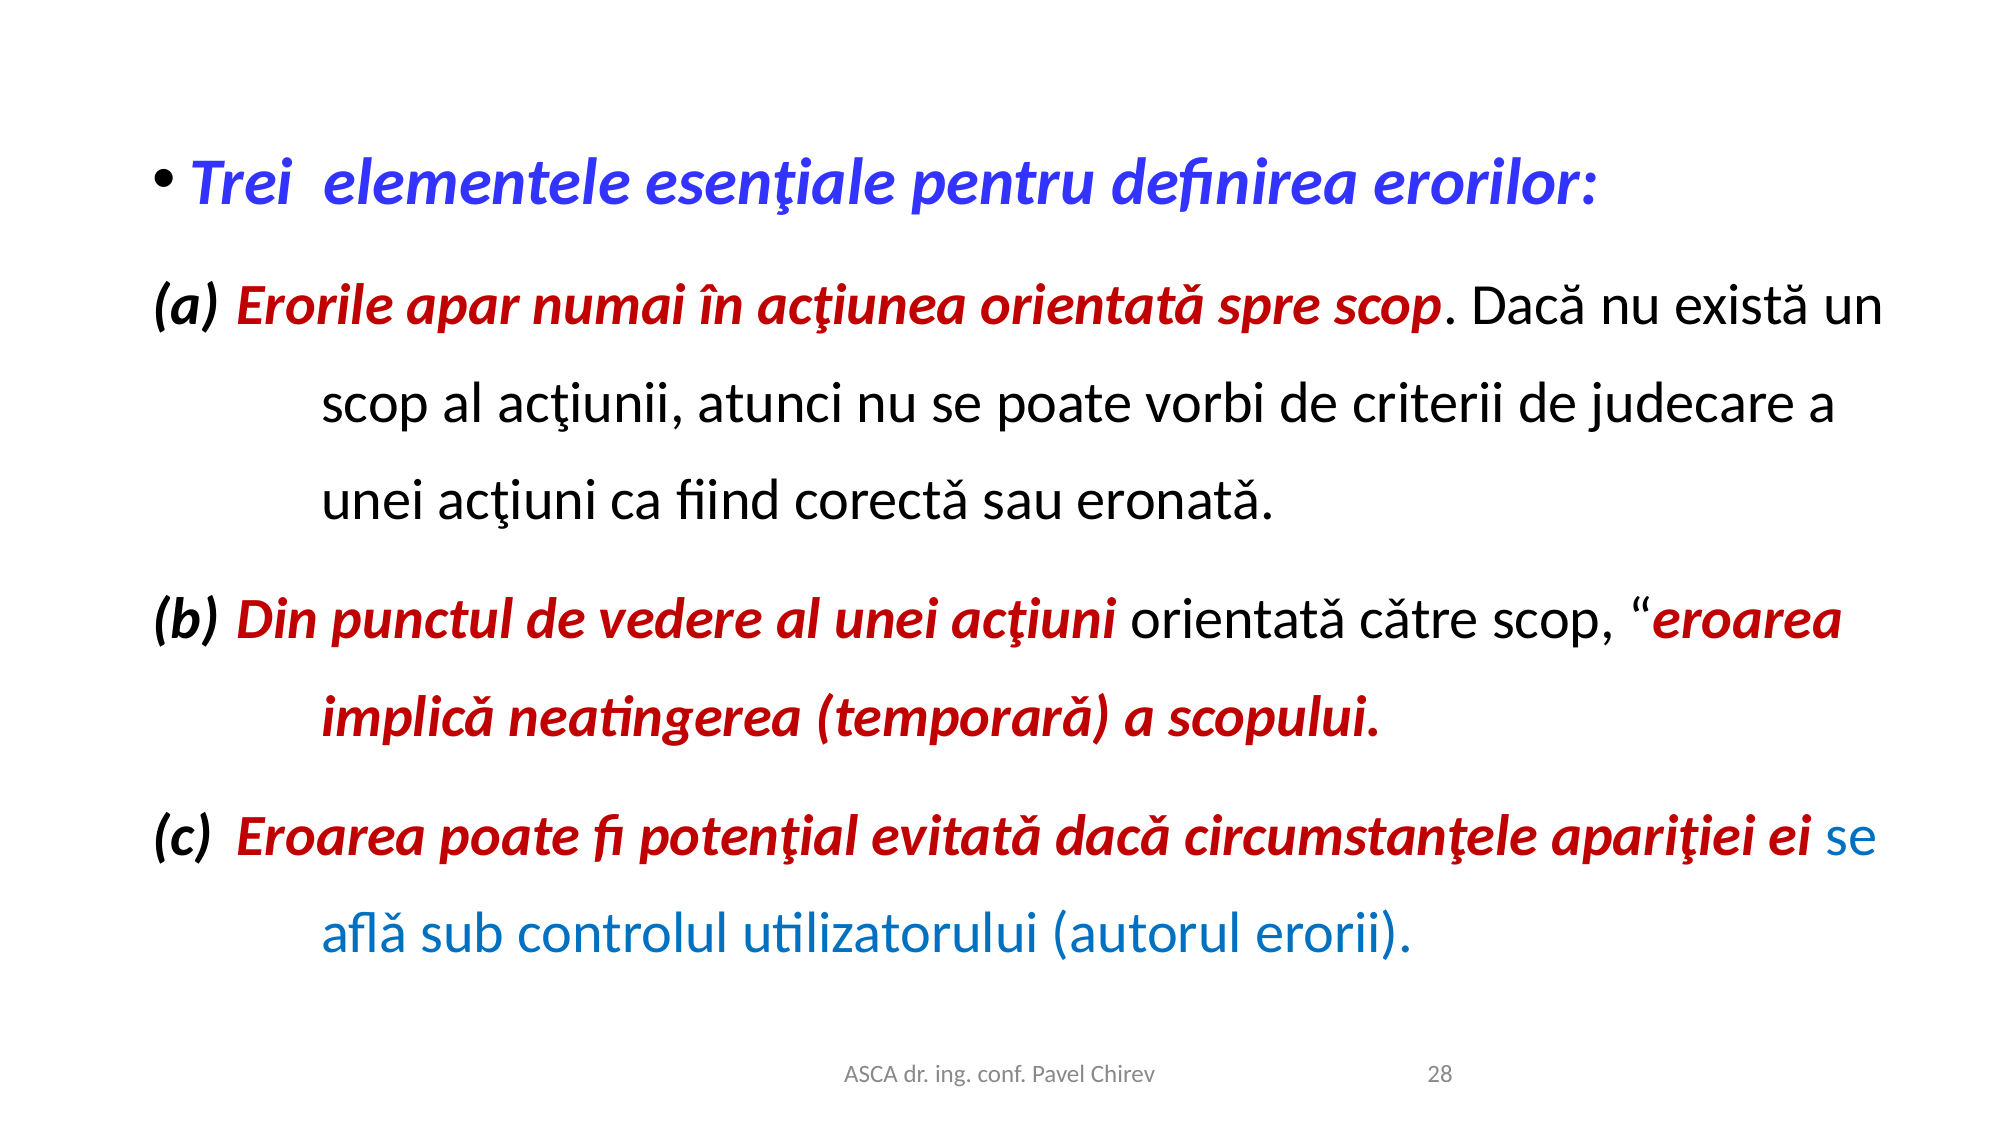

# Trei elementele esenţiale pentru definirea erorilor:
Erorile apar numai în acţiunea orientatǎ spre scop. Dacă nu există un scop al acţiunii, atunci nu se poate vorbi de criterii de judecare a unei acţiuni ca fiind corectǎ sau eronatǎ.
Din punctul de vedere al unei acţiuni orientatǎ cǎtre scop, “eroarea implicǎ neatingerea (temporarǎ) a scopului.
Eroarea poate fi potenţial evitatǎ dacǎ circumstanţele apariţiei ei se aflǎ sub controlul utilizatorului (autorul erorii).
ASCA dr. ing. conf. Pavel Chirev
28